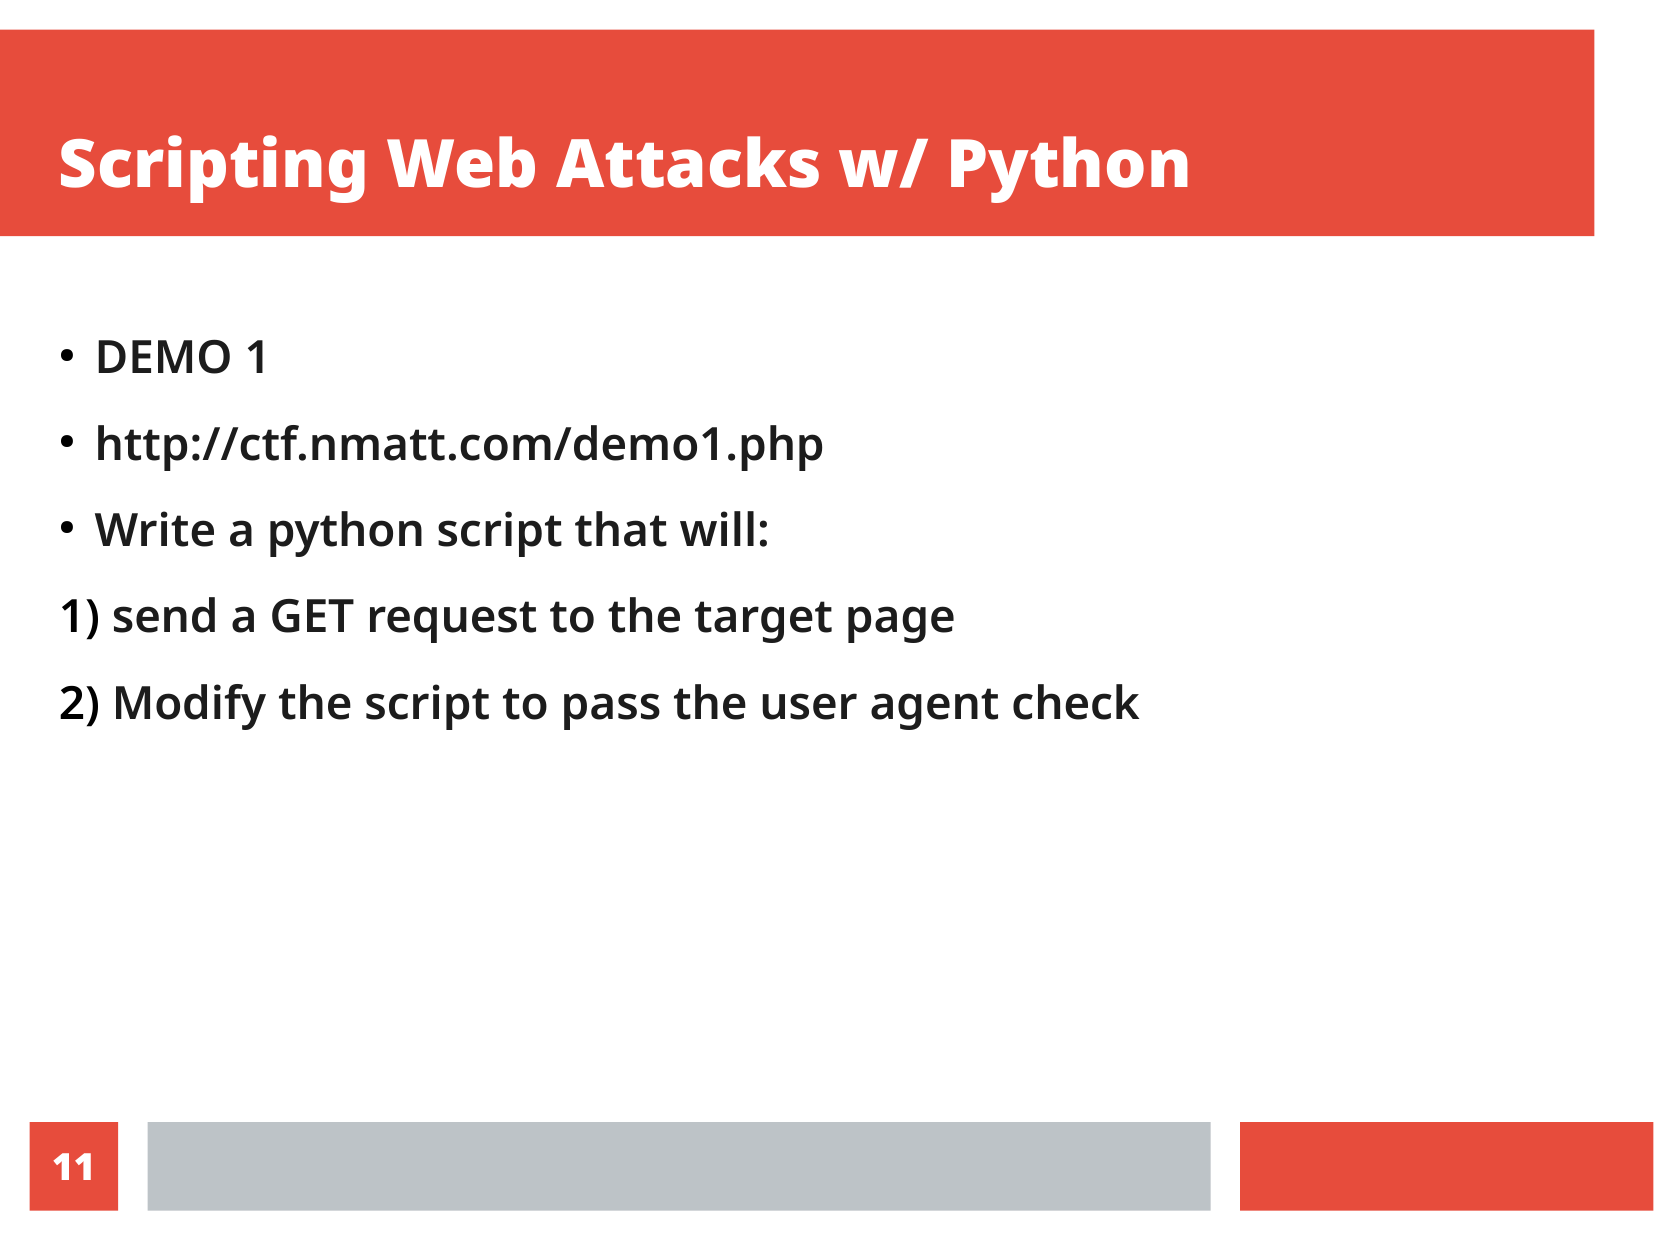

# Scripting Web Attacks w/ Python
DEMO 1
http://ctf.nmatt.com/demo1.php
Write a python script that will:
 send a GET request to the target page
 Modify the script to pass the user agent check
11